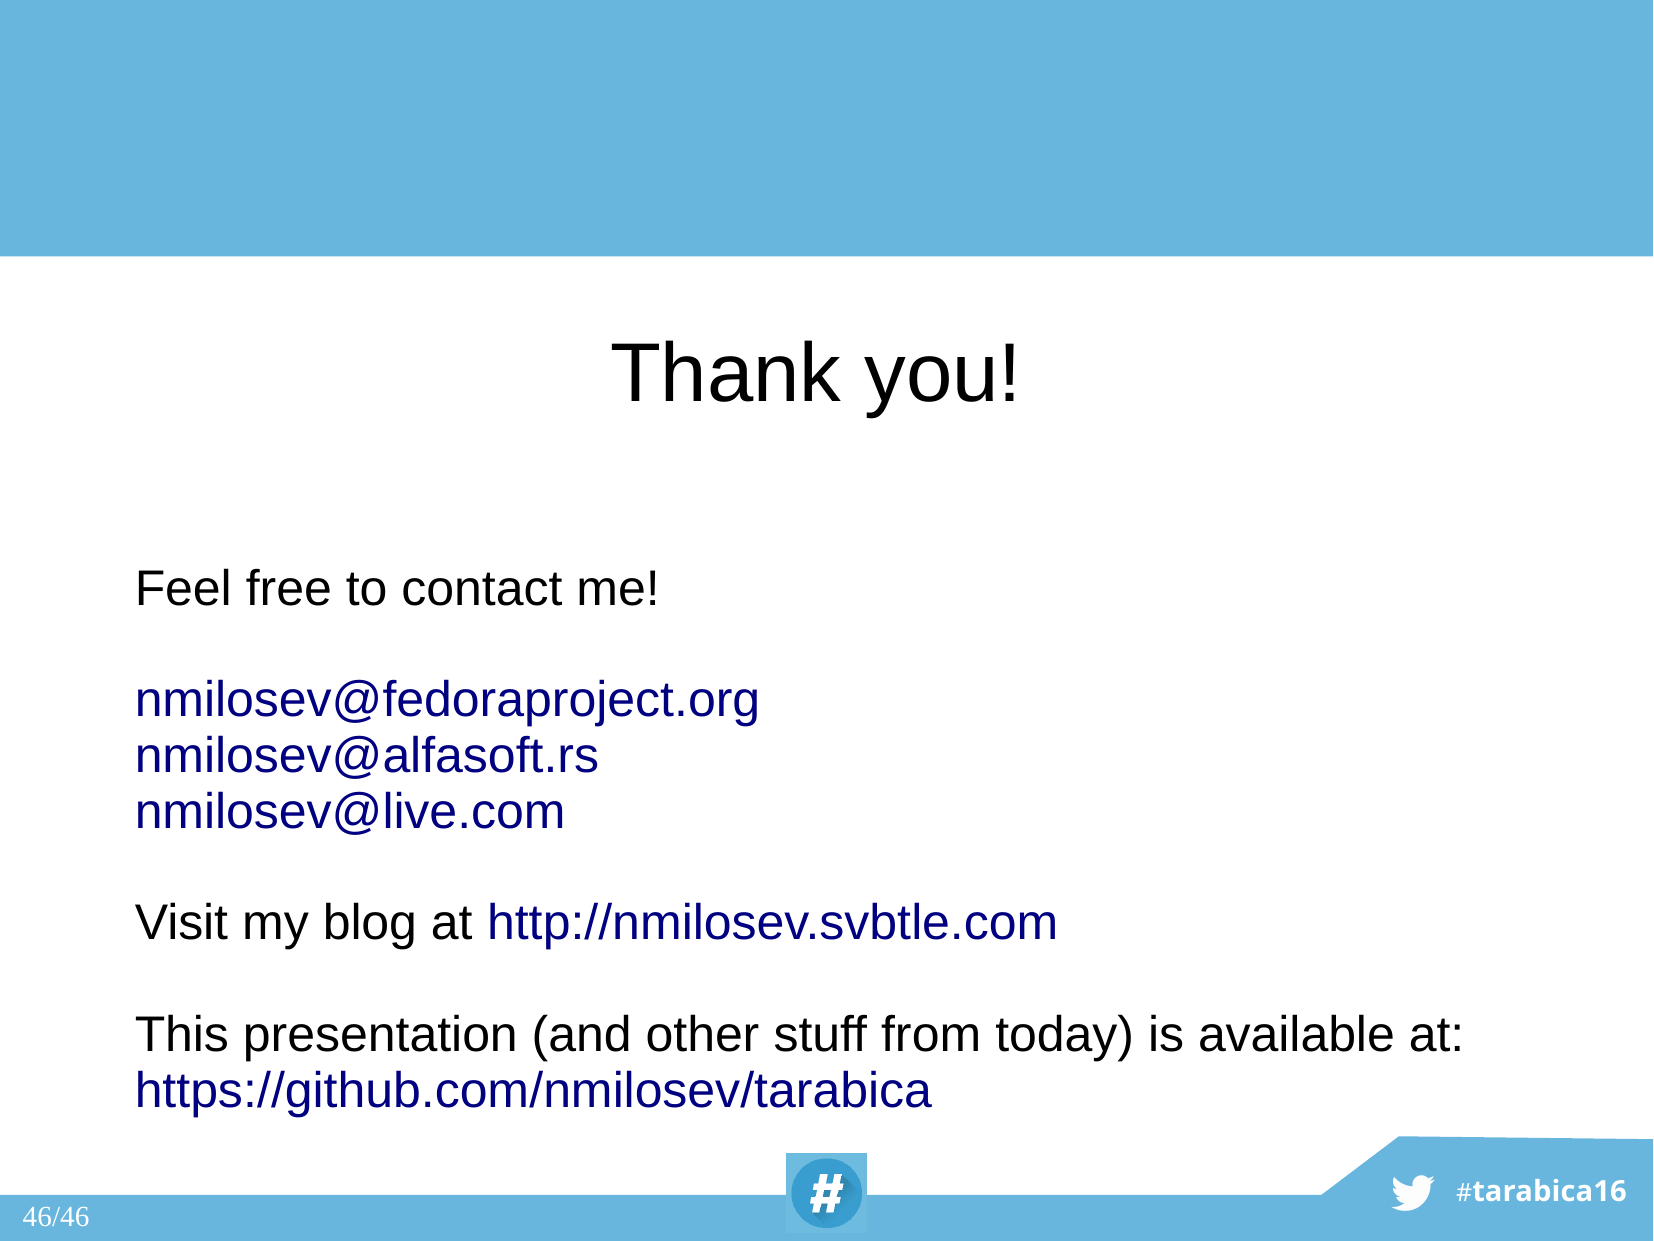

# Thank you!
Feel free to contact me!
nmilosev@fedoraproject.org
nmilosev@alfasoft.rs
nmilosev@live.com
Visit my blog at http://nmilosev.svbtle.com
This presentation (and other stuff from today) is available at: https://github.com/nmilosev/tarabica
46